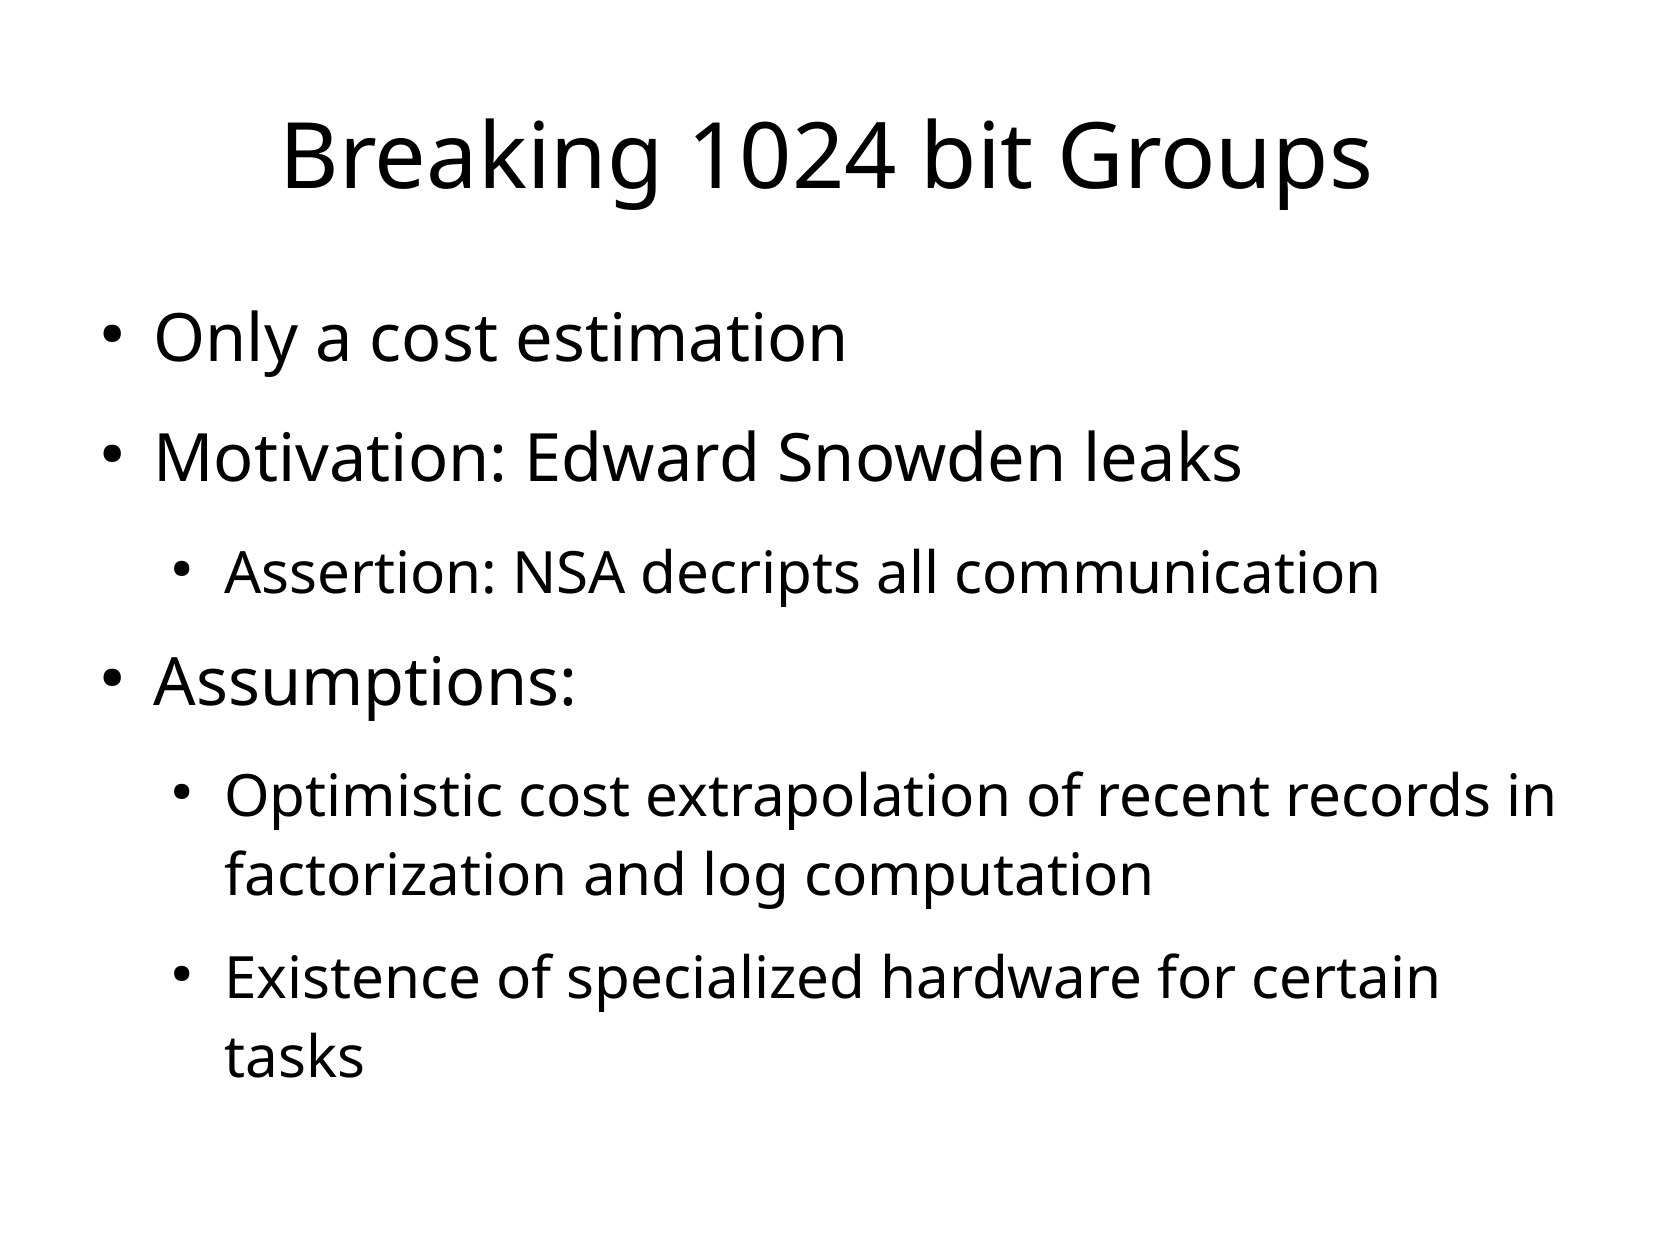

# Breaking 1024 bit Groups
Only a cost estimation
Motivation: Edward Snowden leaks
Assertion: NSA decripts all communication
Assumptions:
Optimistic cost extrapolation of recent records in factorization and log computation
Existence of specialized hardware for certain tasks